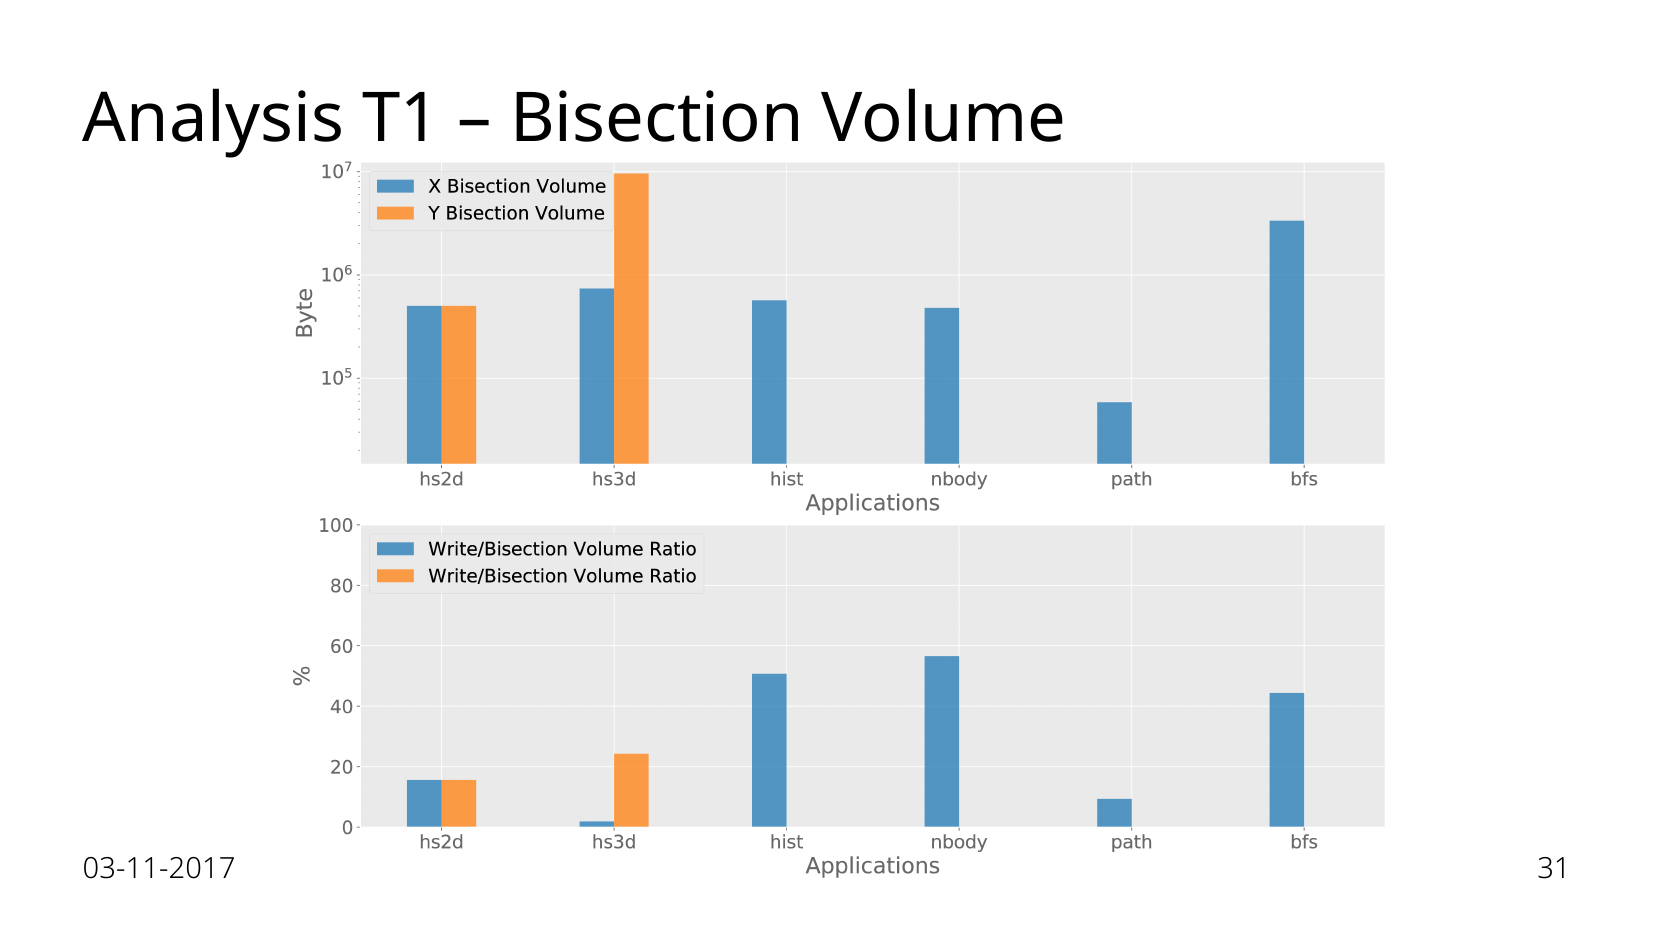

# Analysis T1 – Bisection Volume
03-11-2017
31